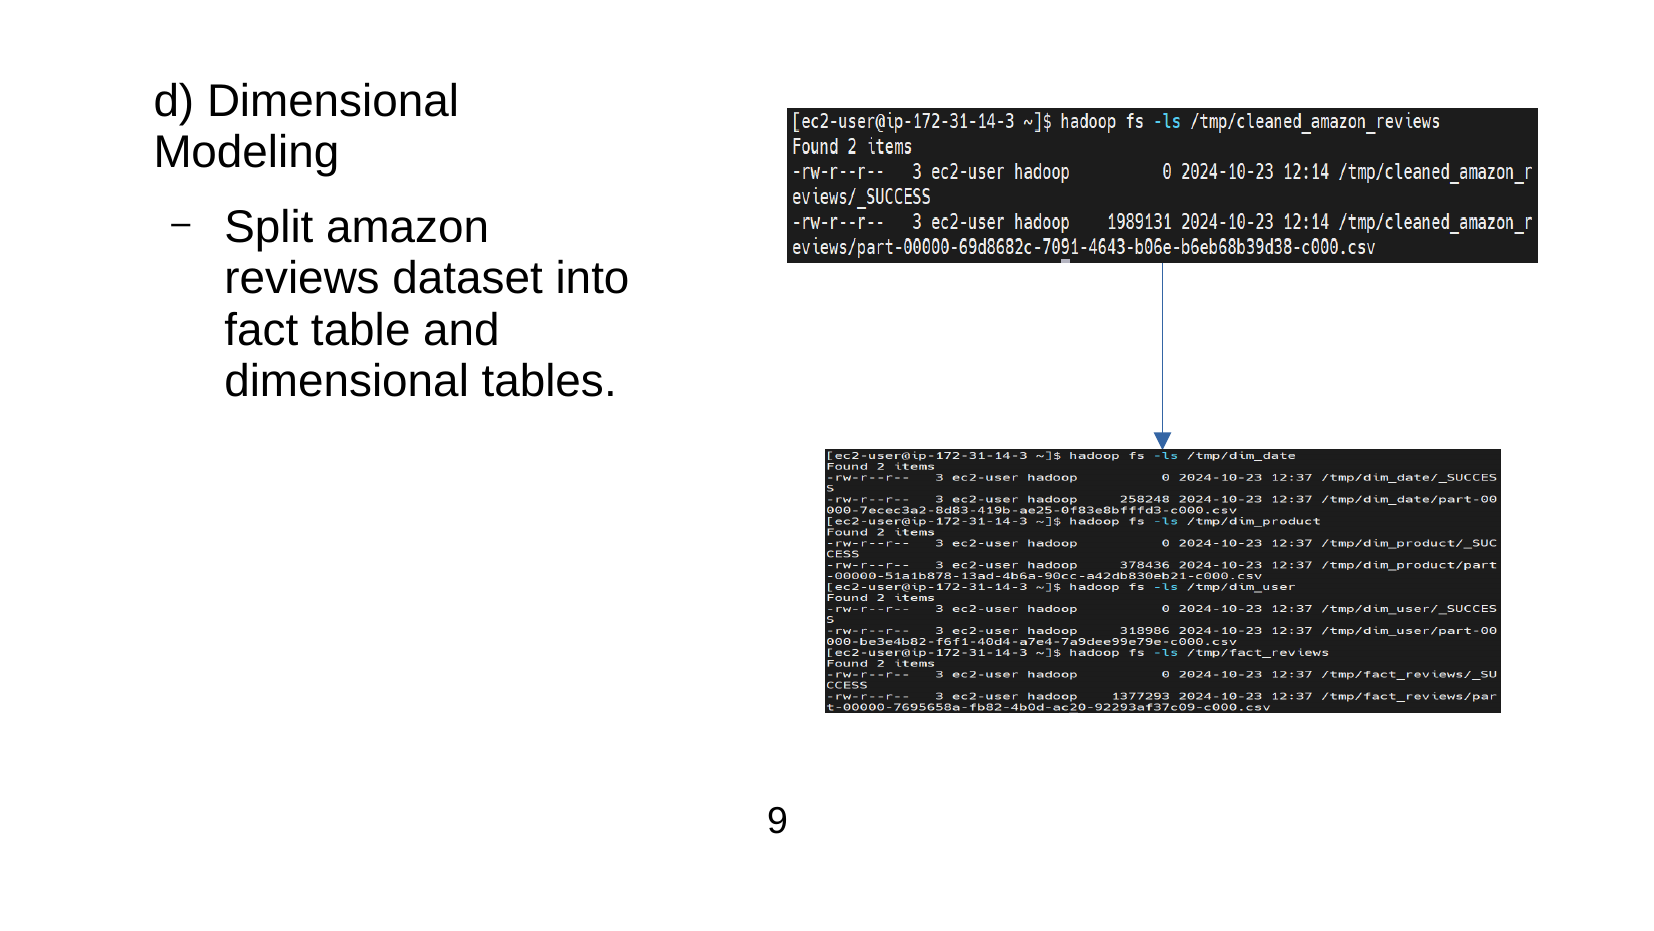

# d) Dimensional Modeling
Split amazon reviews dataset into fact table and dimensional tables.